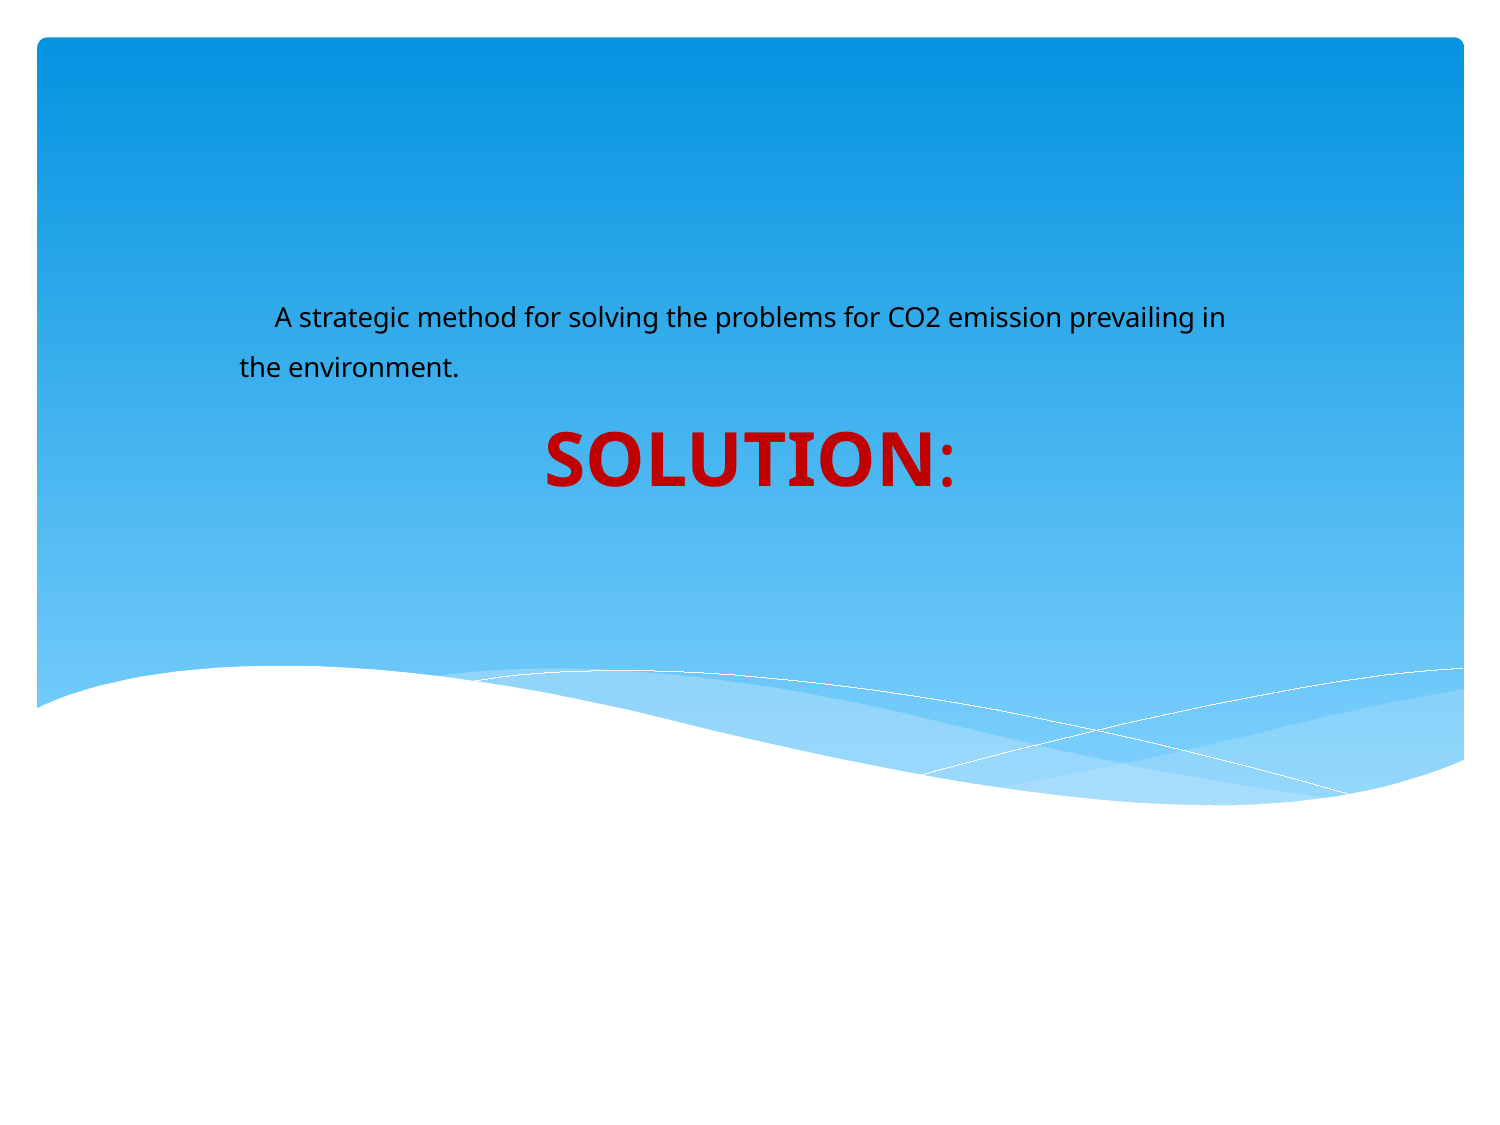

A strategic method for solving the problems for CO2 emission prevailing in the environment.
# SOLUTION: